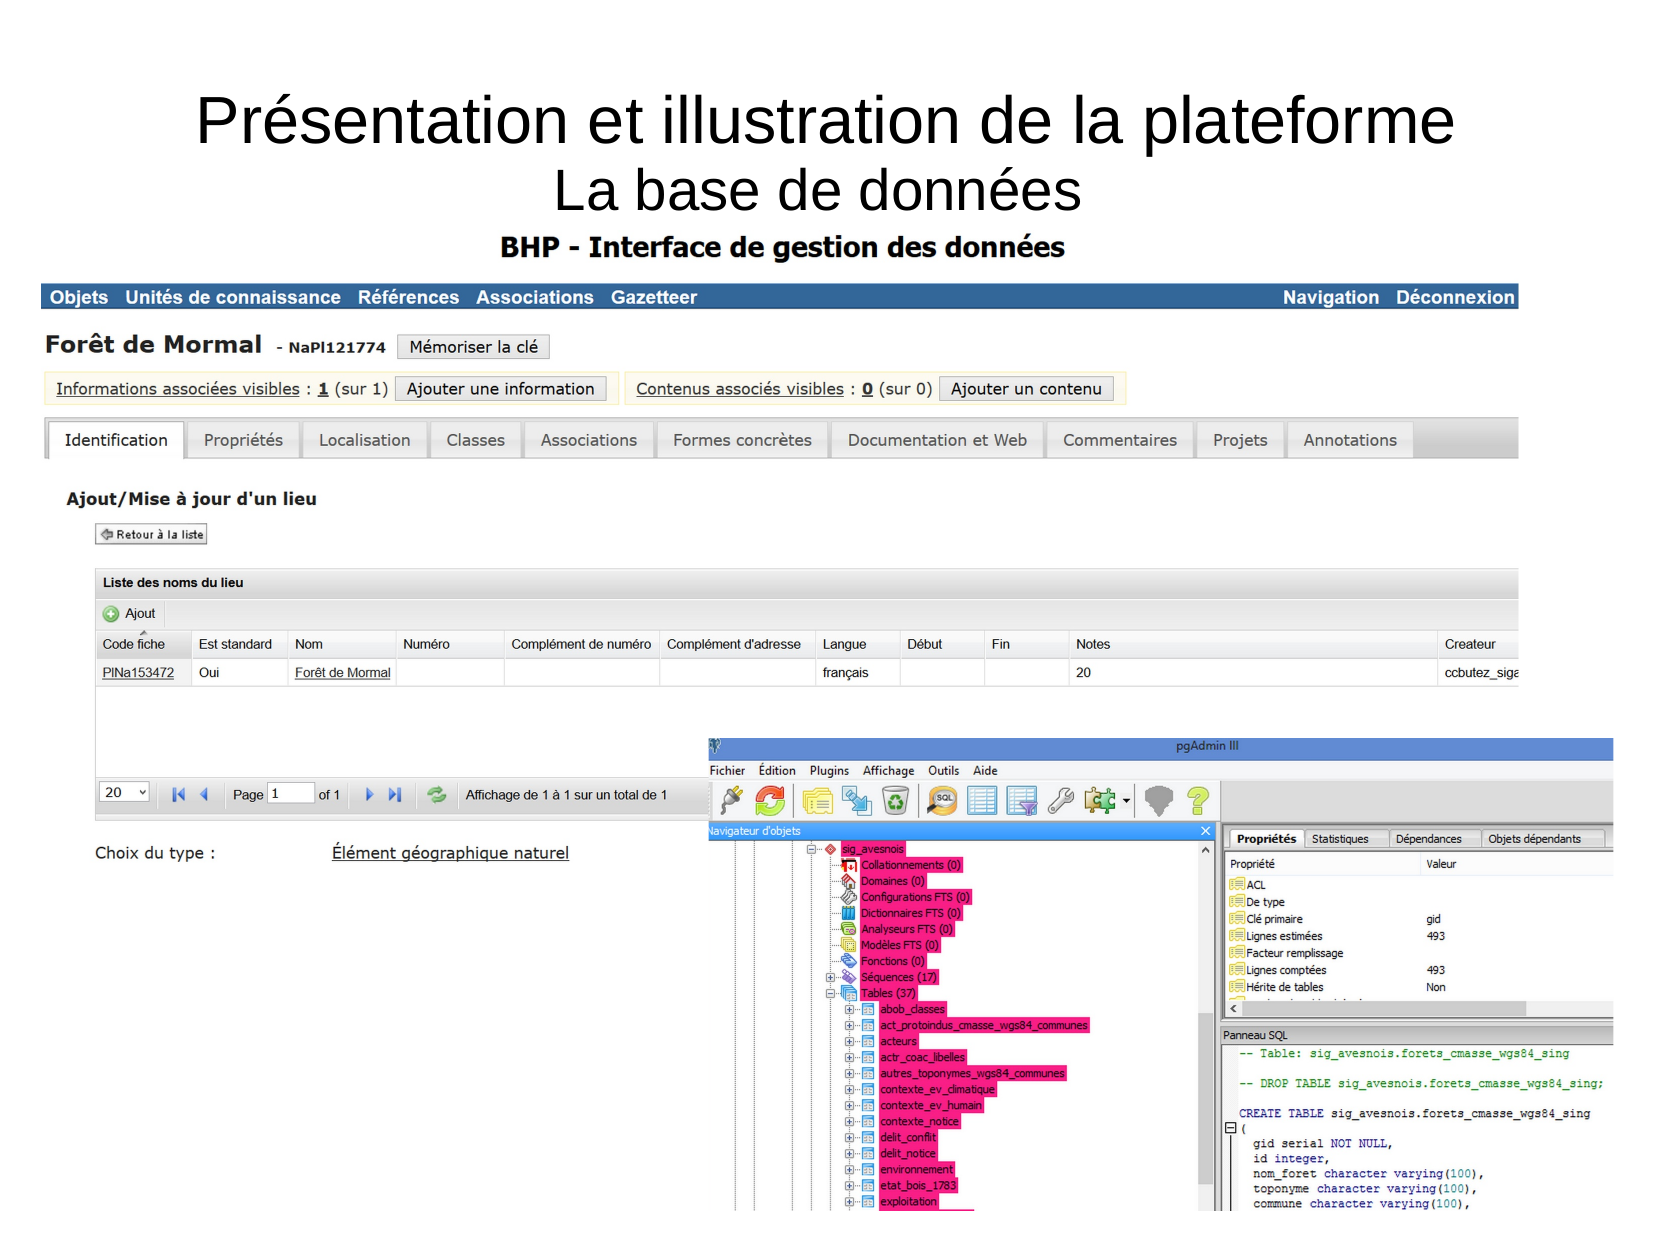

# Présentation et illustration de la plateforme La base de données
17